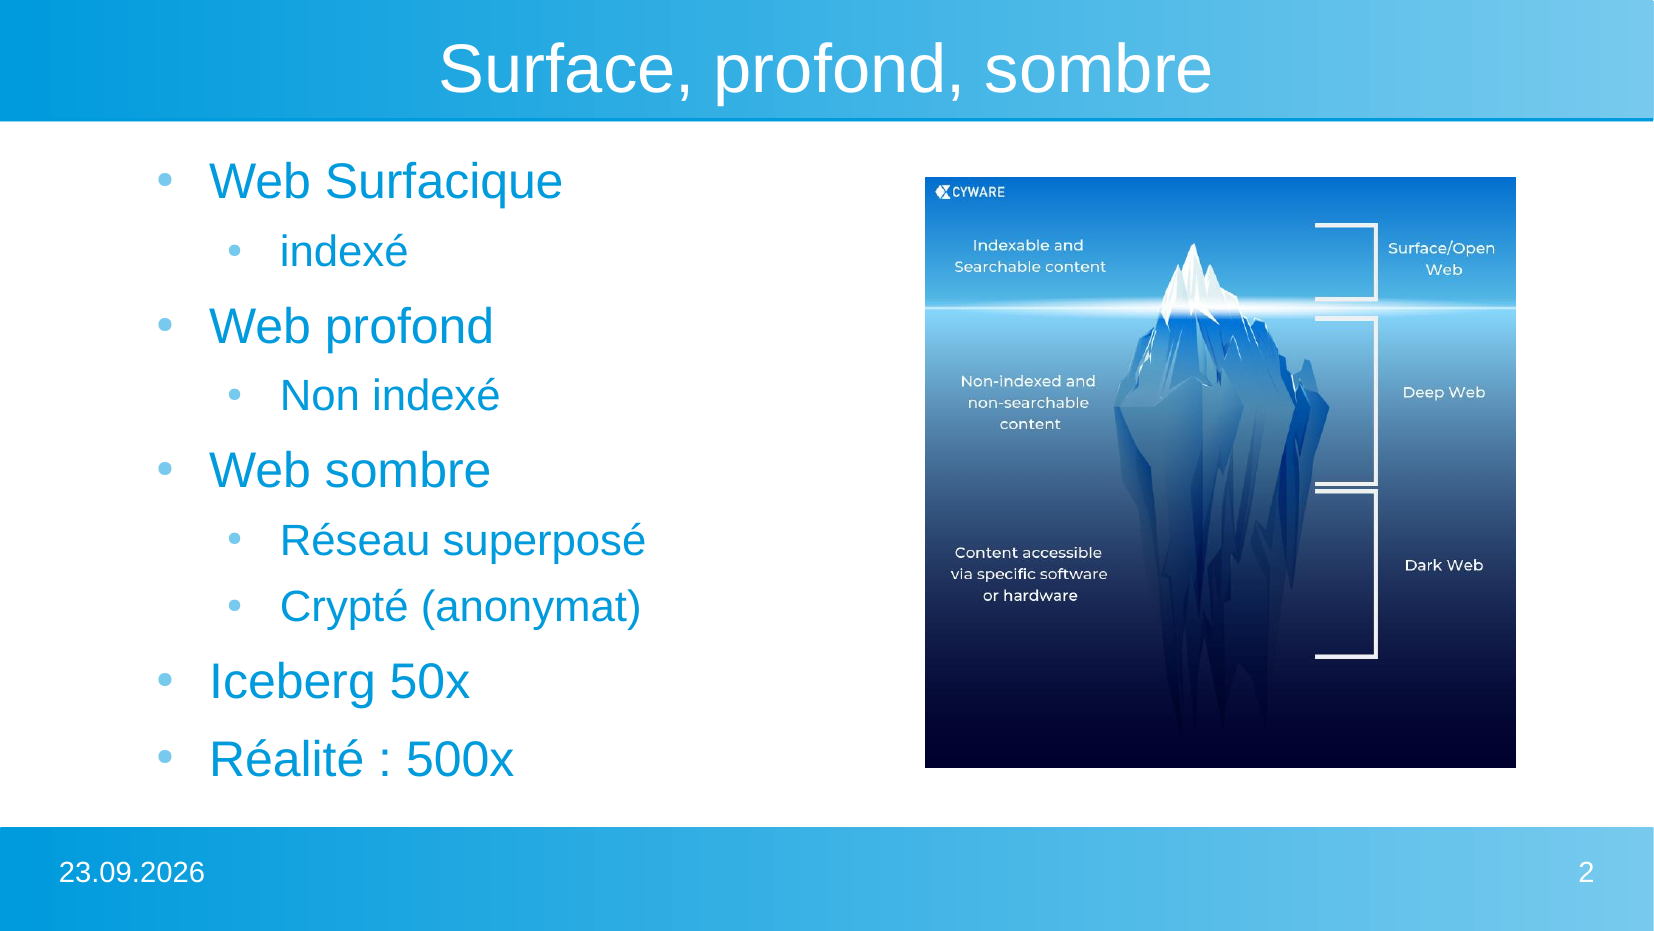

# Surface, profond, sombre
Web Surfacique
indexé
Web profond
Non indexé
Web sombre
Réseau superposé
Crypté (anonymat)
Iceberg 50x
Réalité : 500x
2